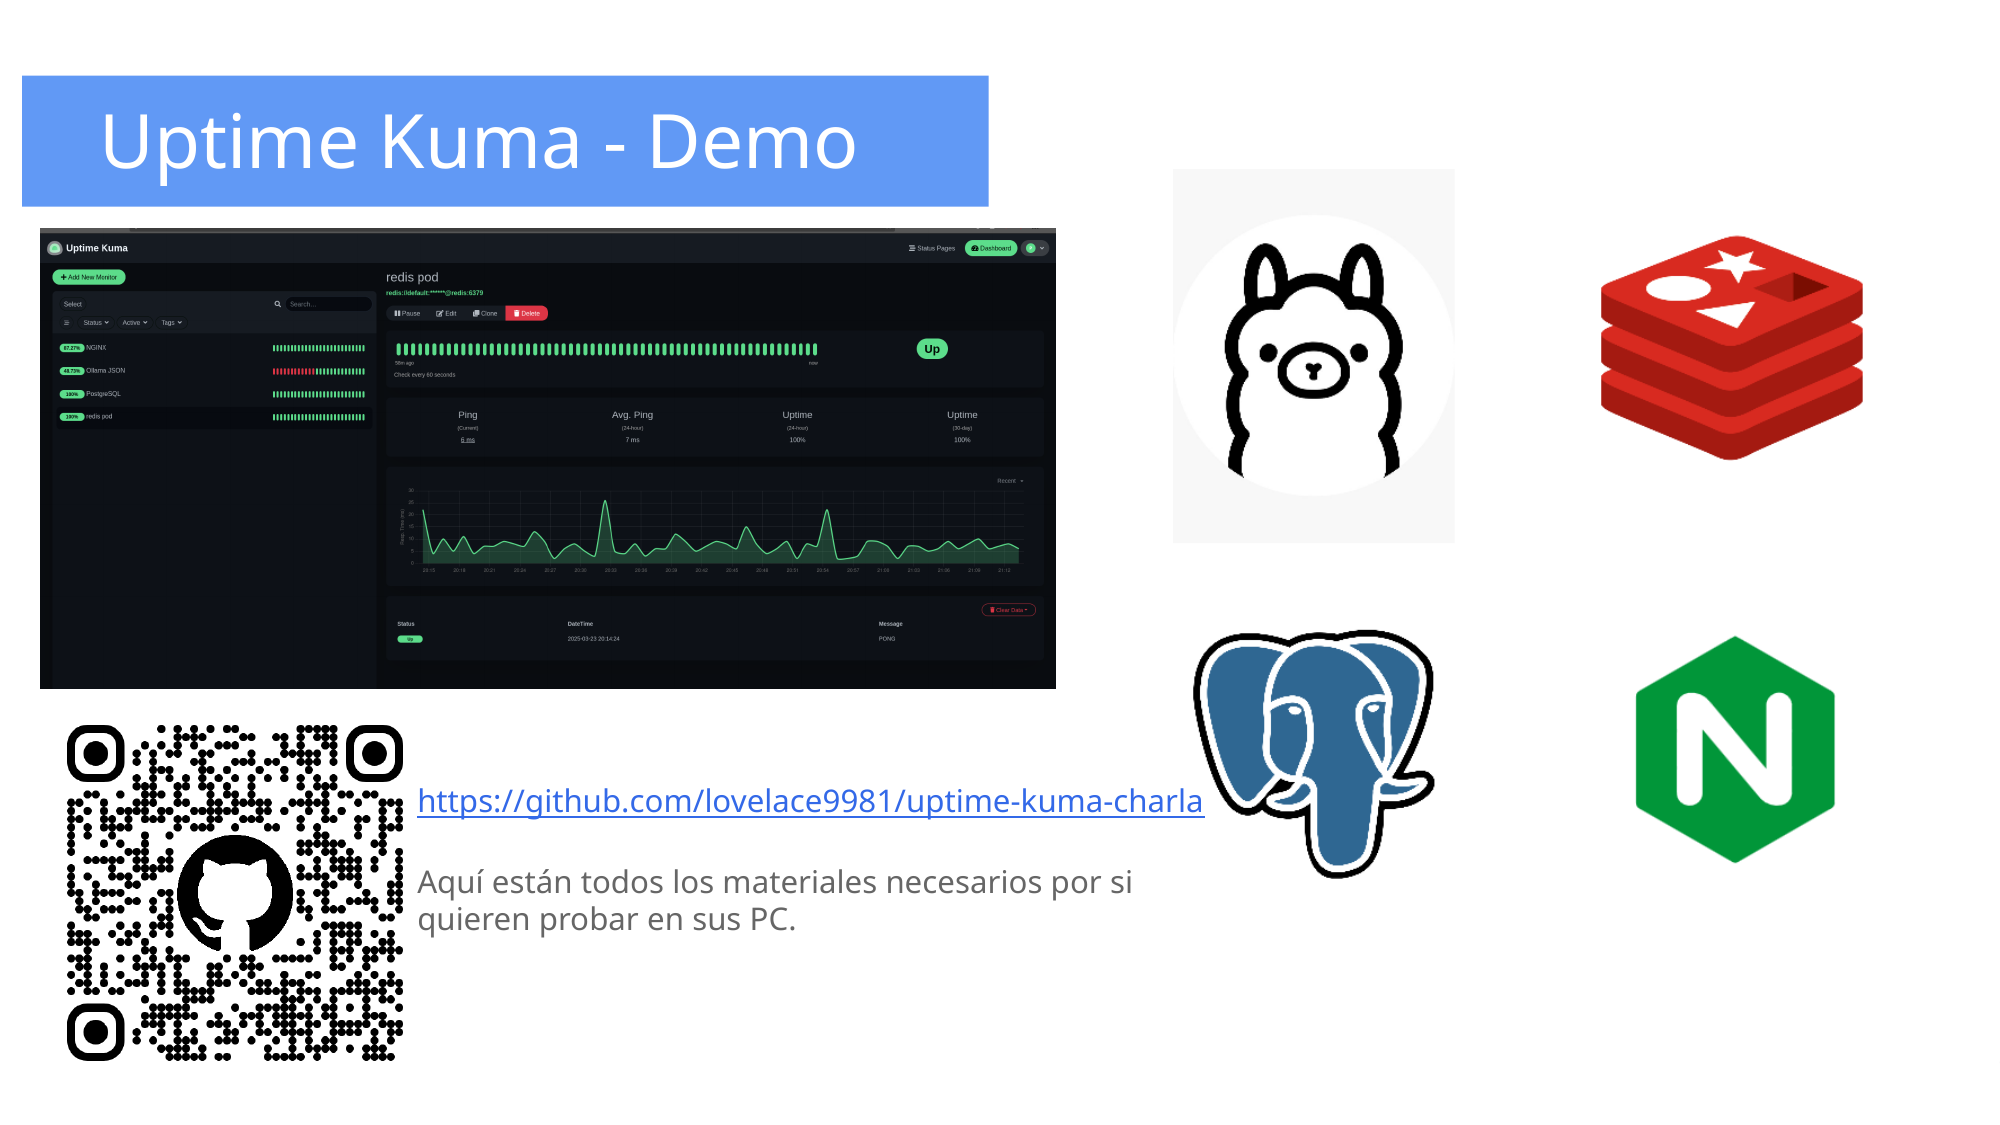

Uptime Kuma - Demo
https://github.com/lovelace9981/uptime-kuma-charla
Aquí están todos los materiales necesarios por si quieren probar en sus PC.